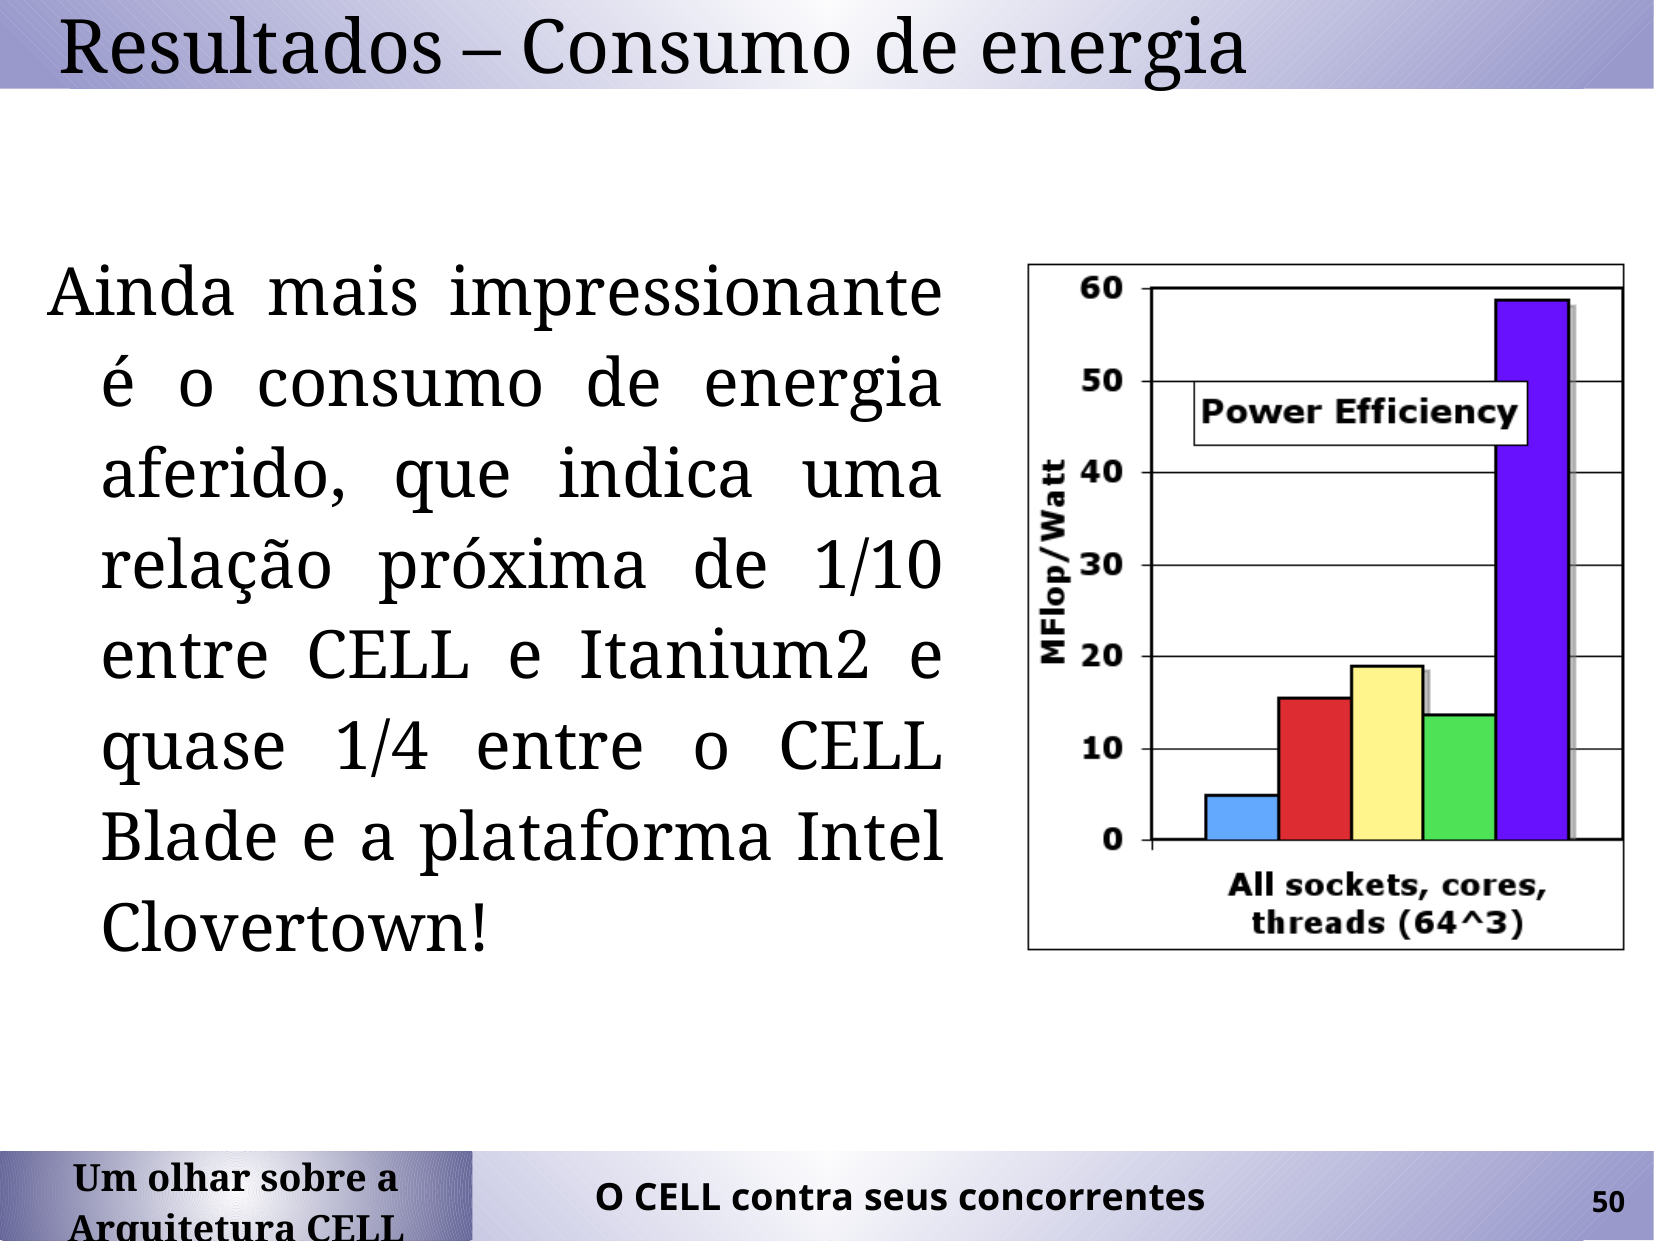

# Resultados – Consumo de energia
Ainda mais impressionante é o consumo de energia aferido, que indica uma relação próxima de 1/10 entre CELL e Itanium2 e quase 1/4 entre o CELL Blade e a plataforma Intel Clovertown!
O CELL contra seus concorrentes
50